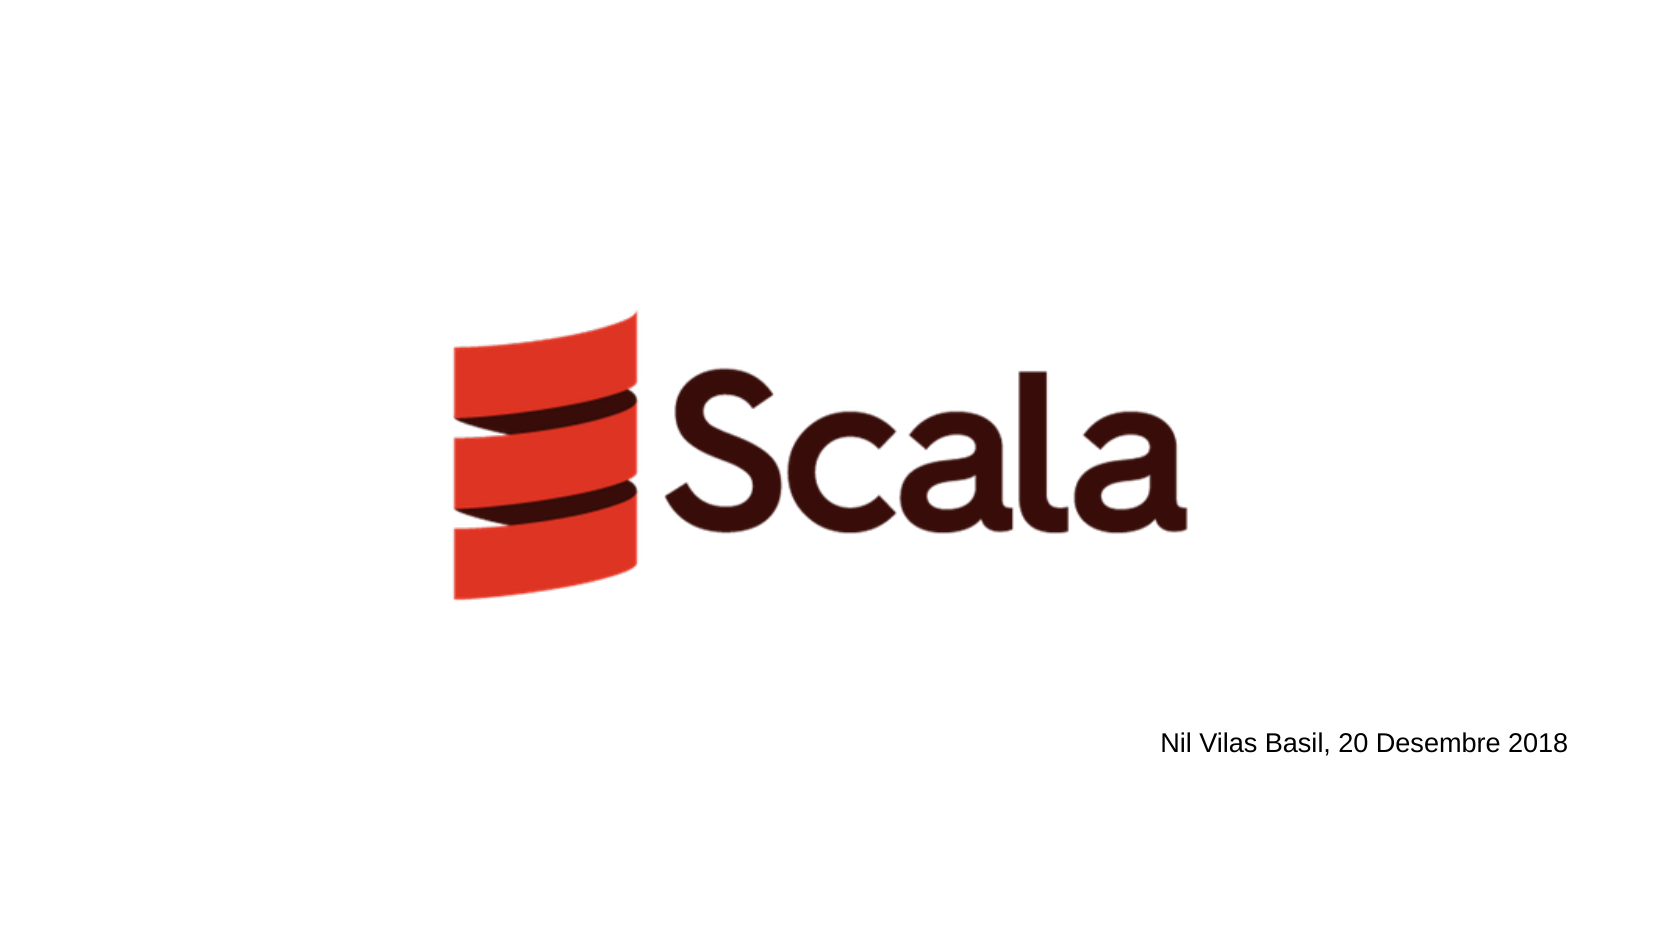

#
Nil Vilas Basil, 20 Desembre 2018